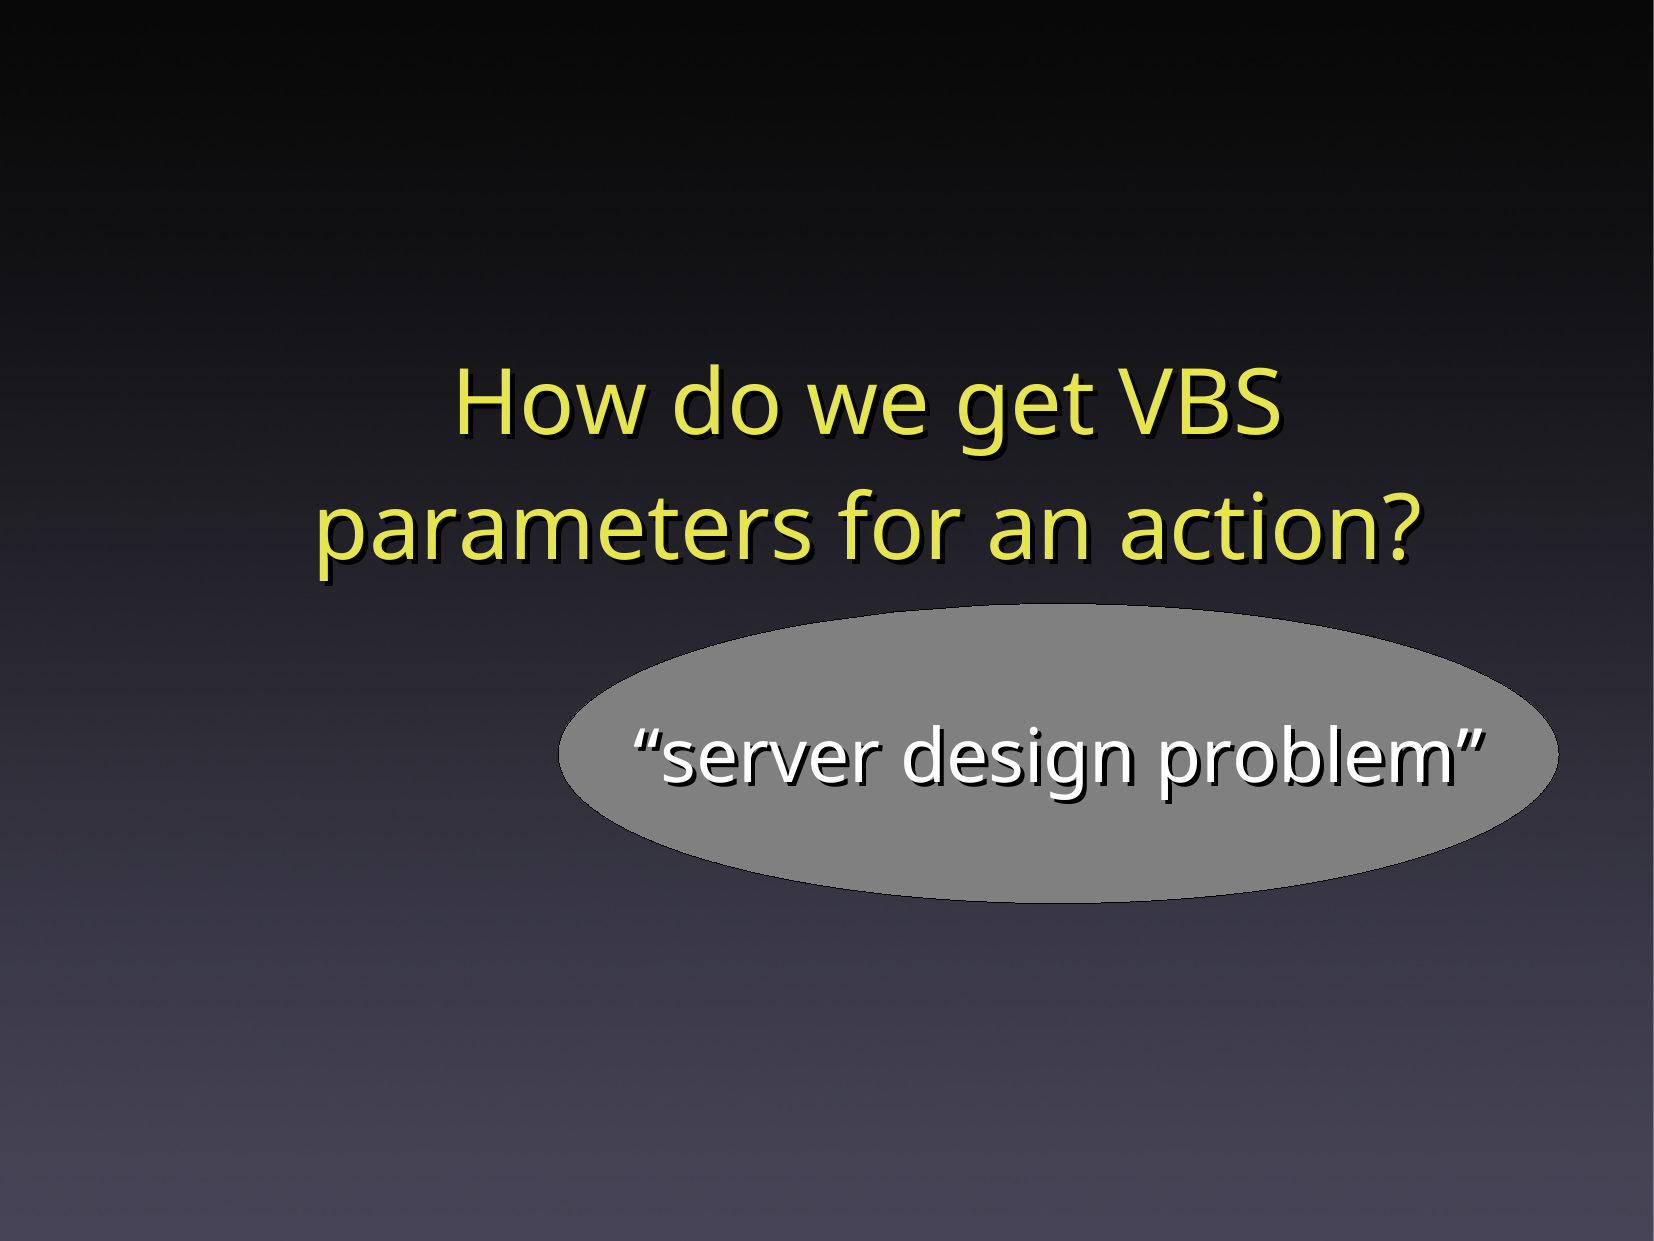

How do we get VBS parameters for an action?
“server design problem”